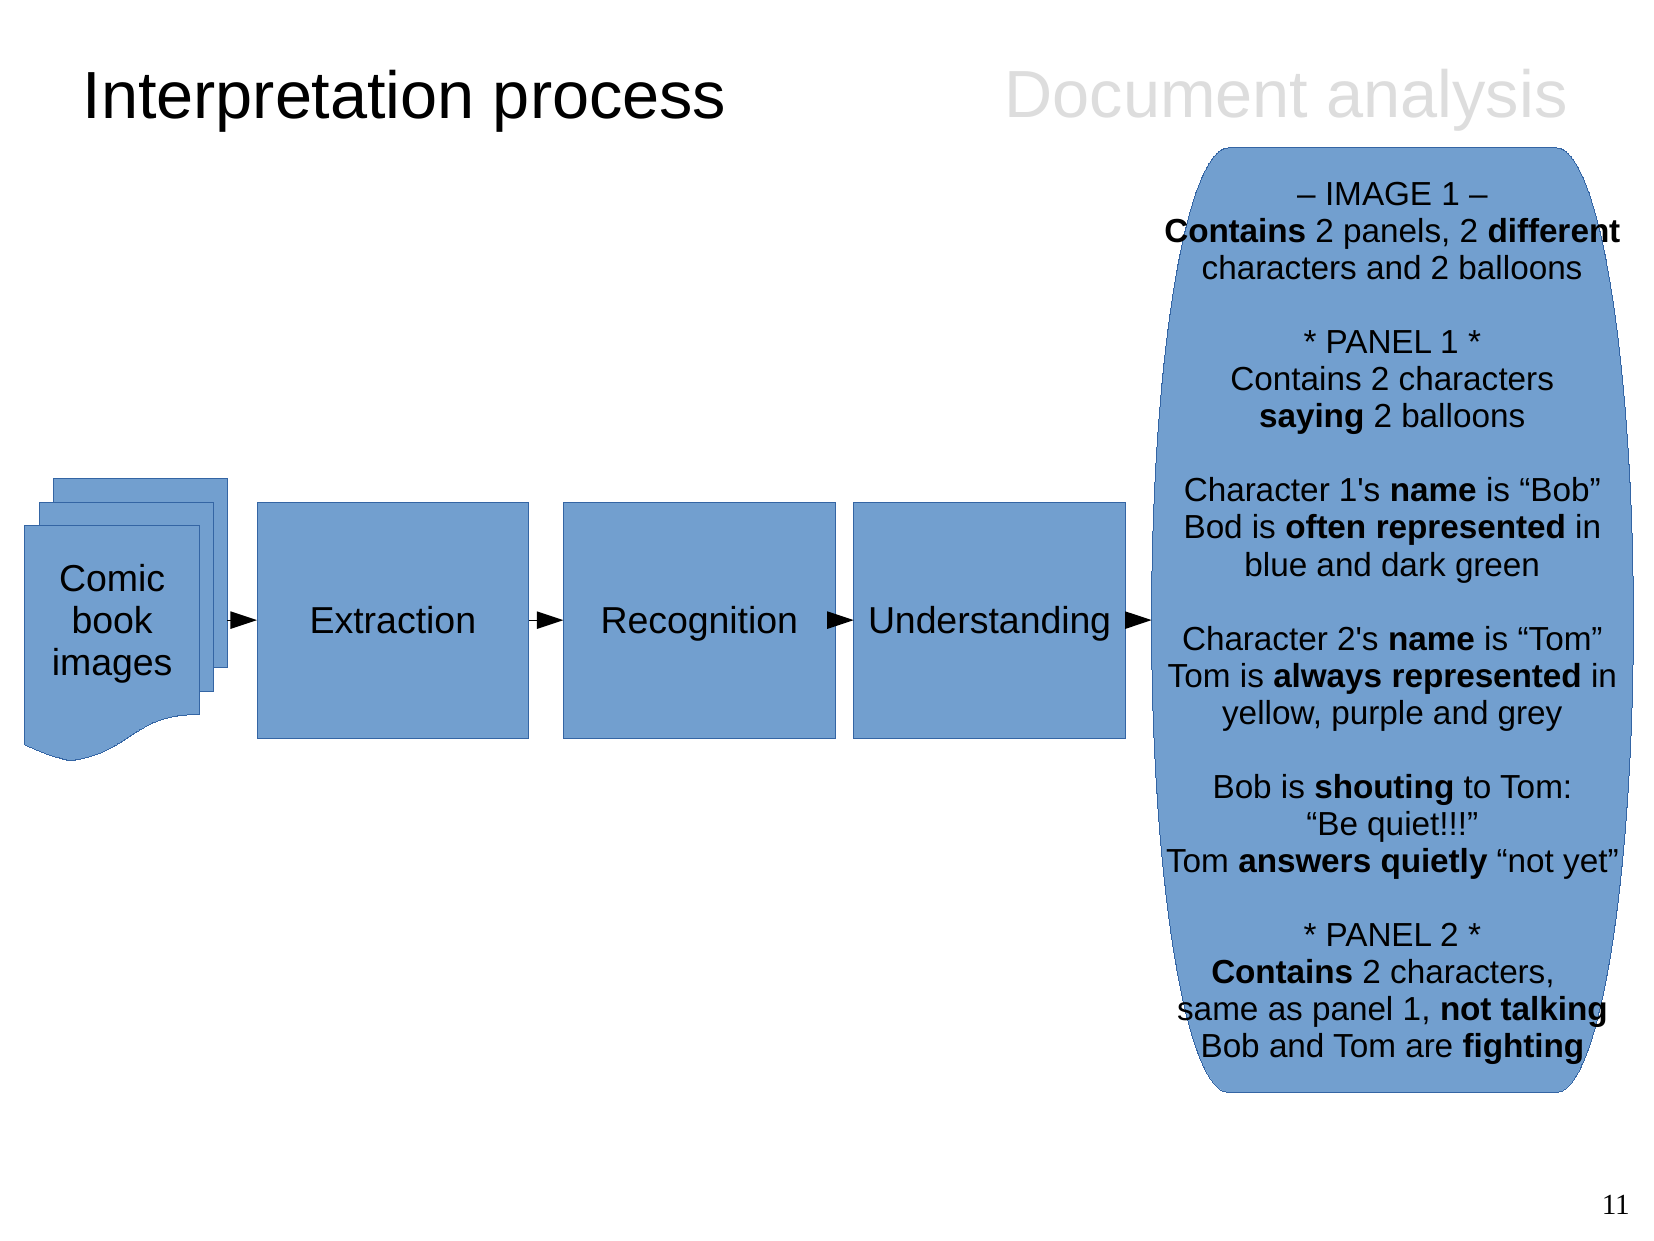

# Interpretation process
– IMAGE 1 –
Contains 2 panels, 2 different
characters and 2 balloons
* PANEL 1 *
Contains 2 characters
saying 2 balloons
Character 1's name is “Bob”
Bod is often represented in
blue and dark green
Character 2's name is “Tom”
Tom is always represented in
yellow, purple and grey
Bob is shouting to Tom:
“Be quiet!!!”
Tom answers quietly “not yet”
* PANEL 2 *
Contains 2 characters,
same as panel 1, not talking
Bob and Tom are fighting
Comic
book
images
Extraction
Recognition
Understanding
11